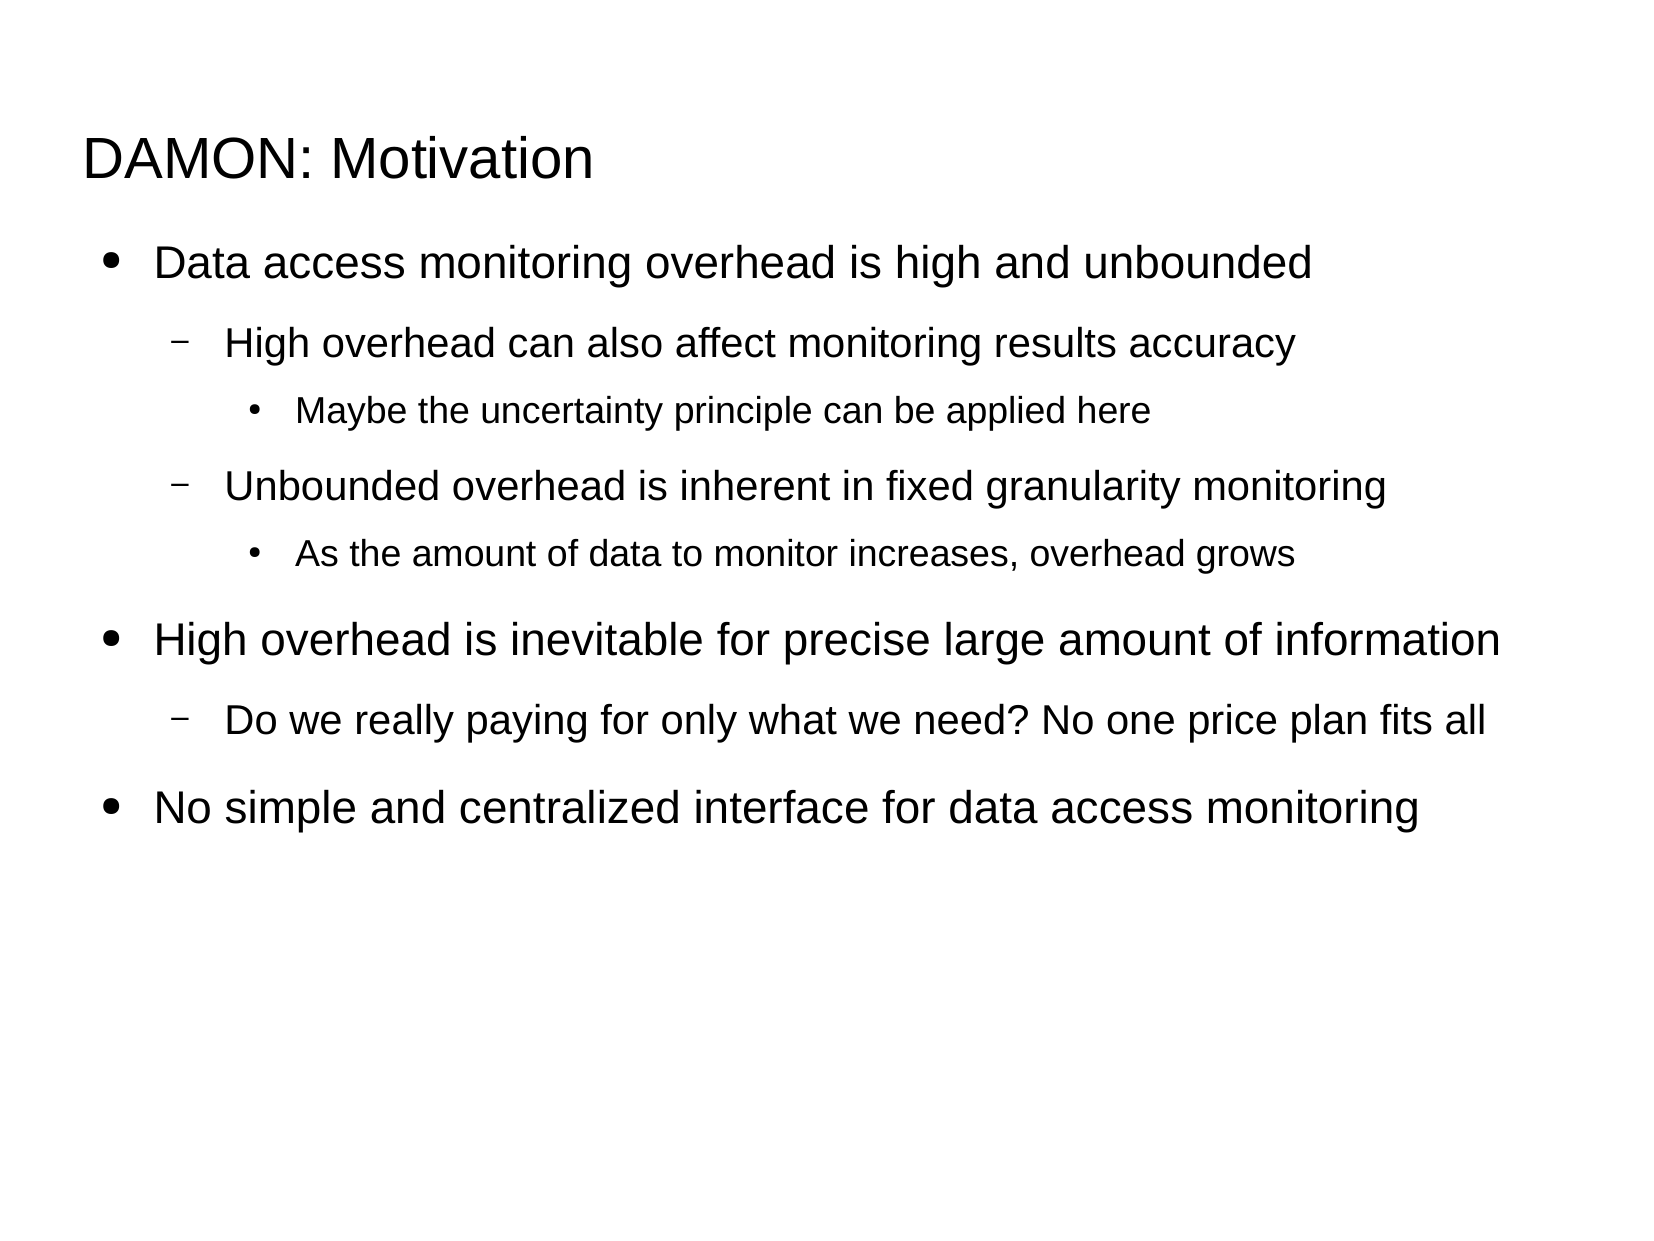

# DAMON: Motivation
Data access monitoring overhead is high and unbounded
High overhead can also affect monitoring results accuracy
Maybe the uncertainty principle can be applied here
Unbounded overhead is inherent in fixed granularity monitoring
As the amount of data to monitor increases, overhead grows
High overhead is inevitable for precise large amount of information
Do we really paying for only what we need? No one price plan fits all
No simple and centralized interface for data access monitoring